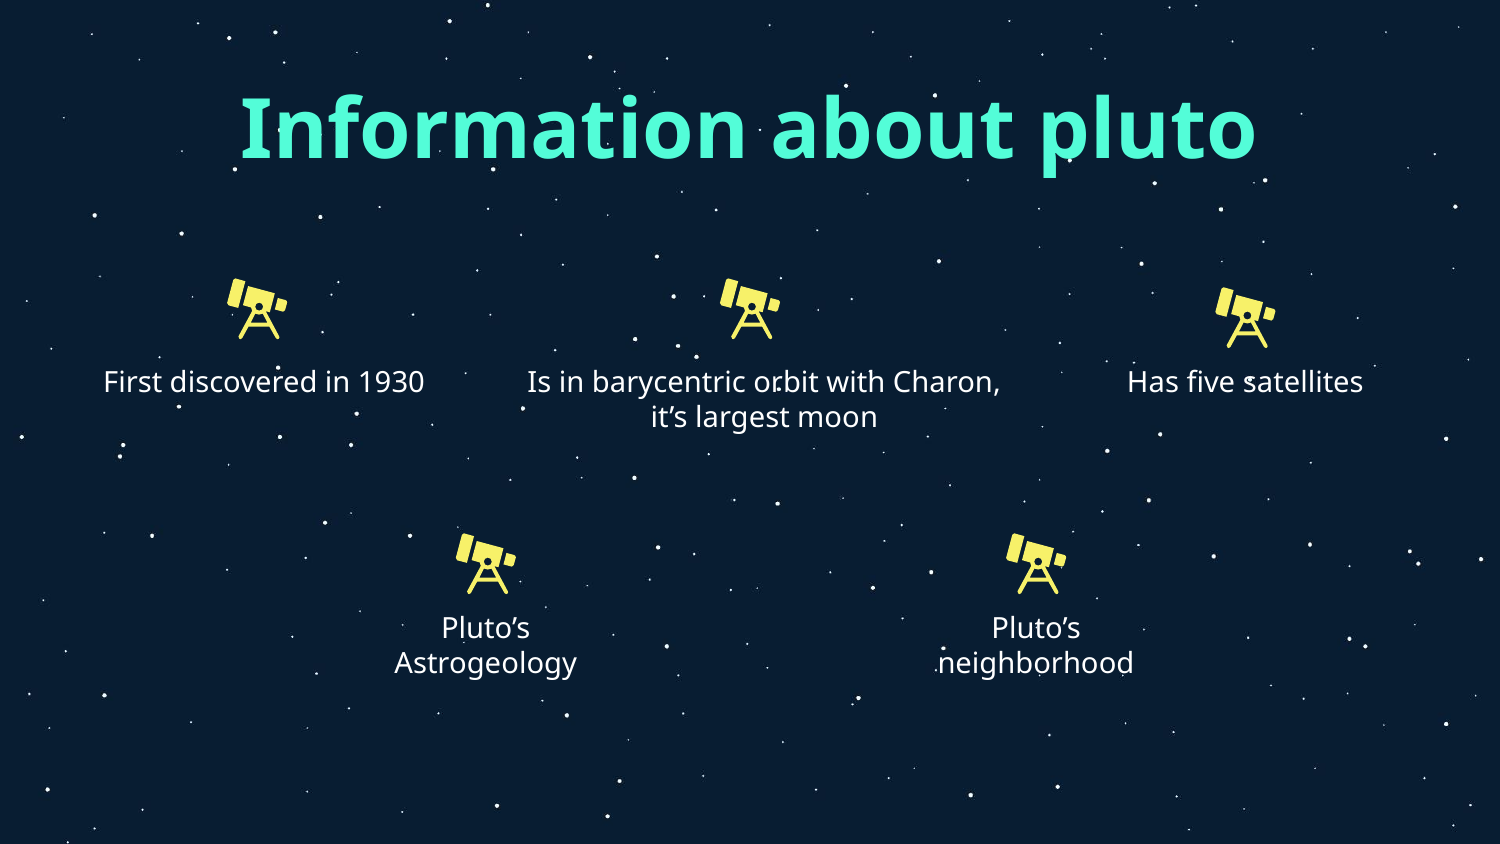

Information about pluto
# First discovered in 1930
Is in barycentric orbit with Charon, it’s largest moon
Has five satellites
Pluto’s neighborhood
Pluto’s Astrogeology